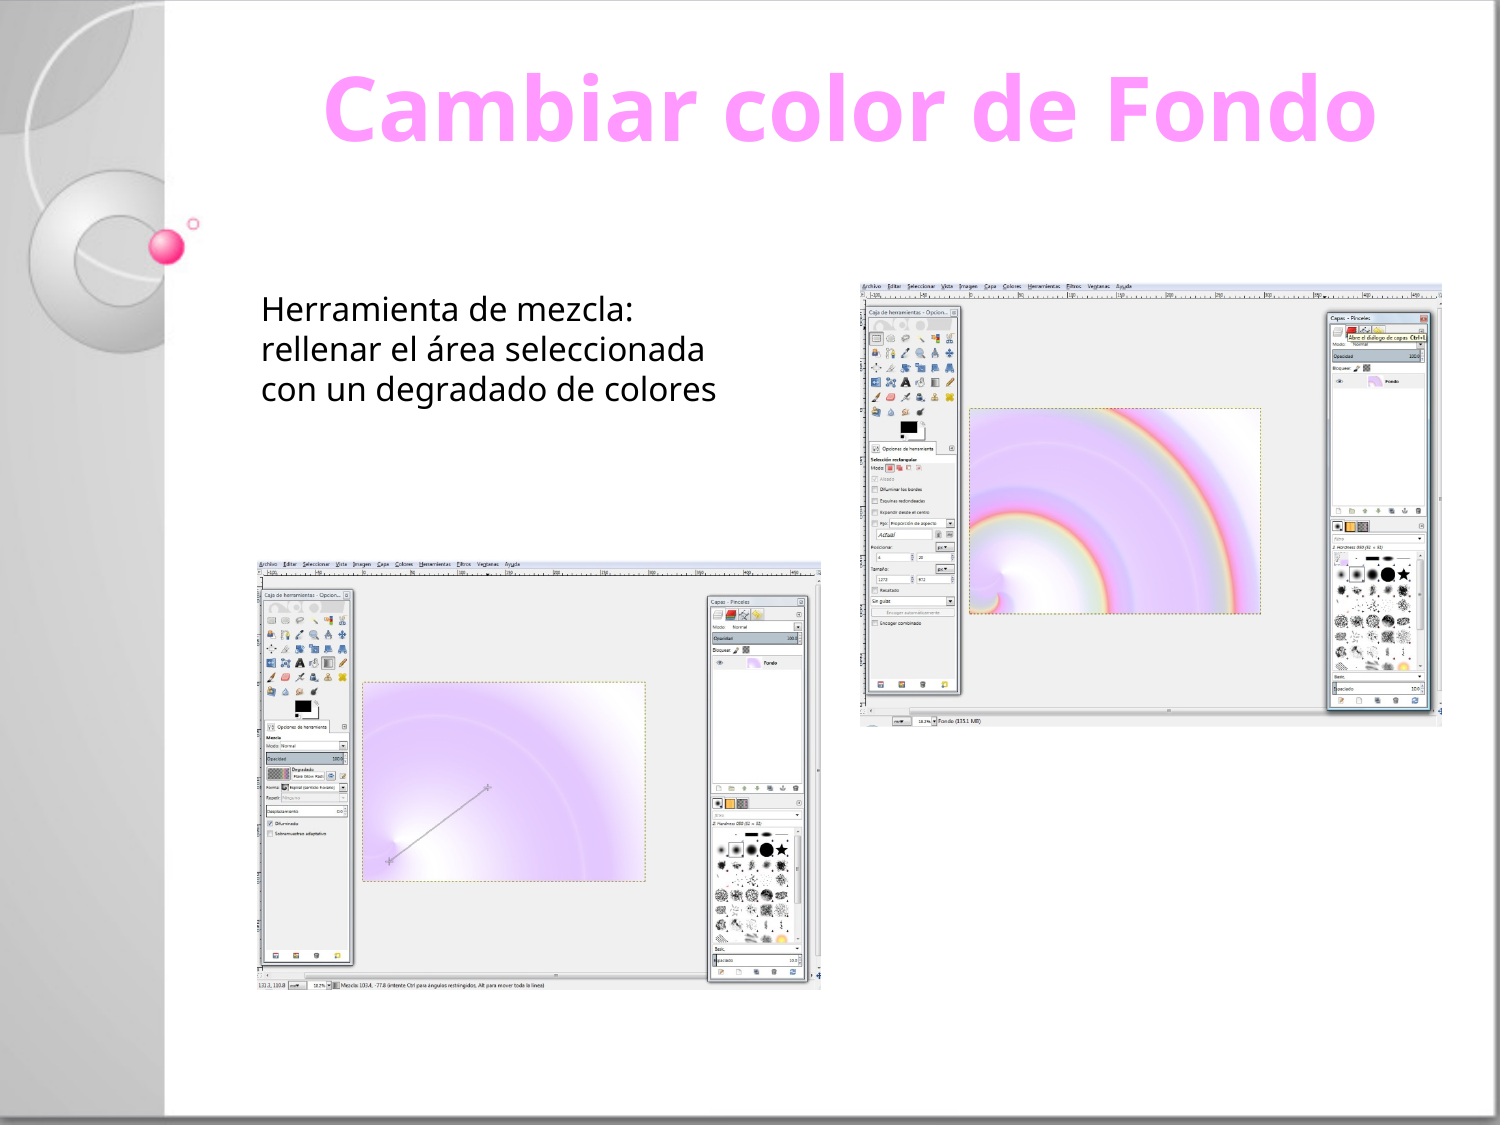

# Cambiar color de Fondo
Herramienta de mezcla: rellenar el área seleccionada con un degradado de colores